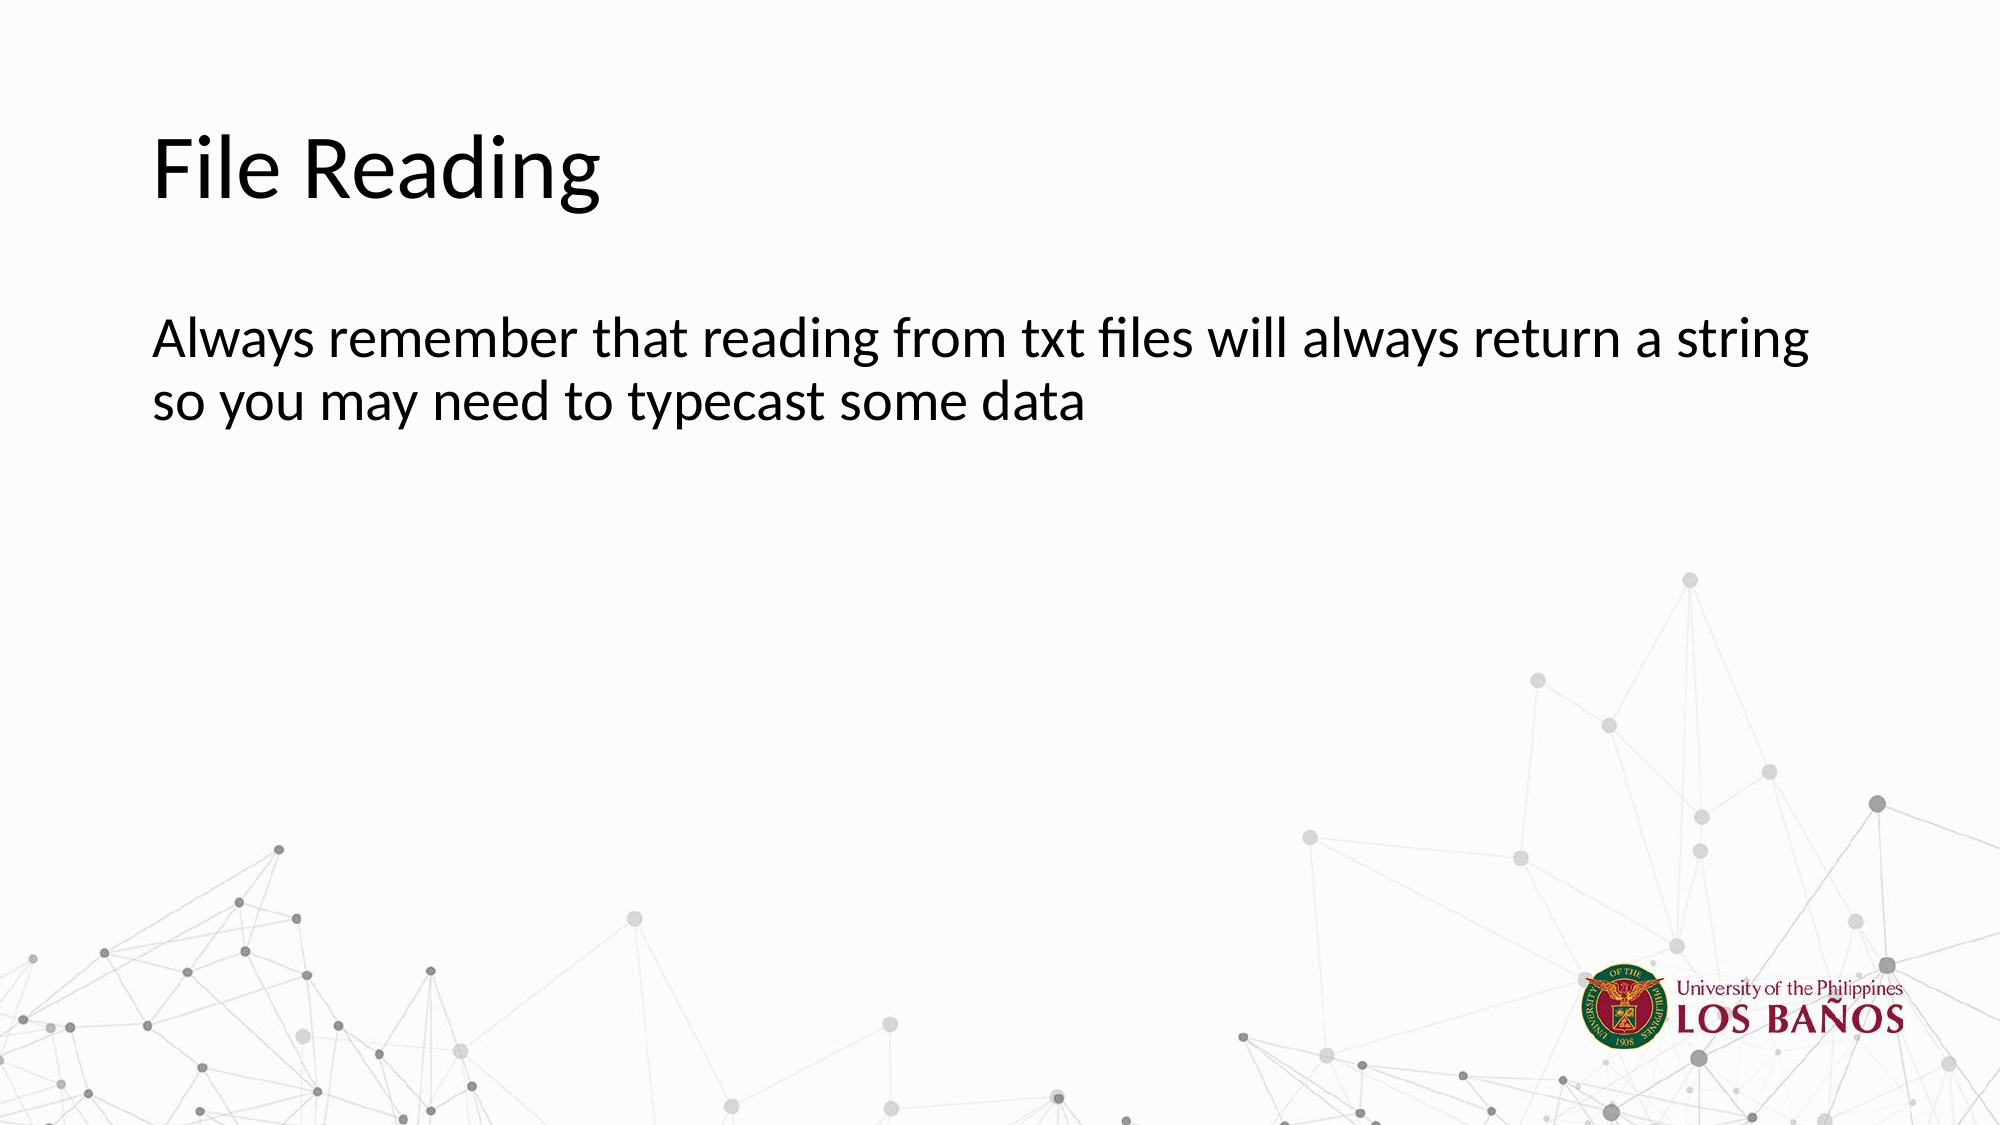

# File Reading
Always remember that reading from txt files will always return a string so you may need to typecast some data